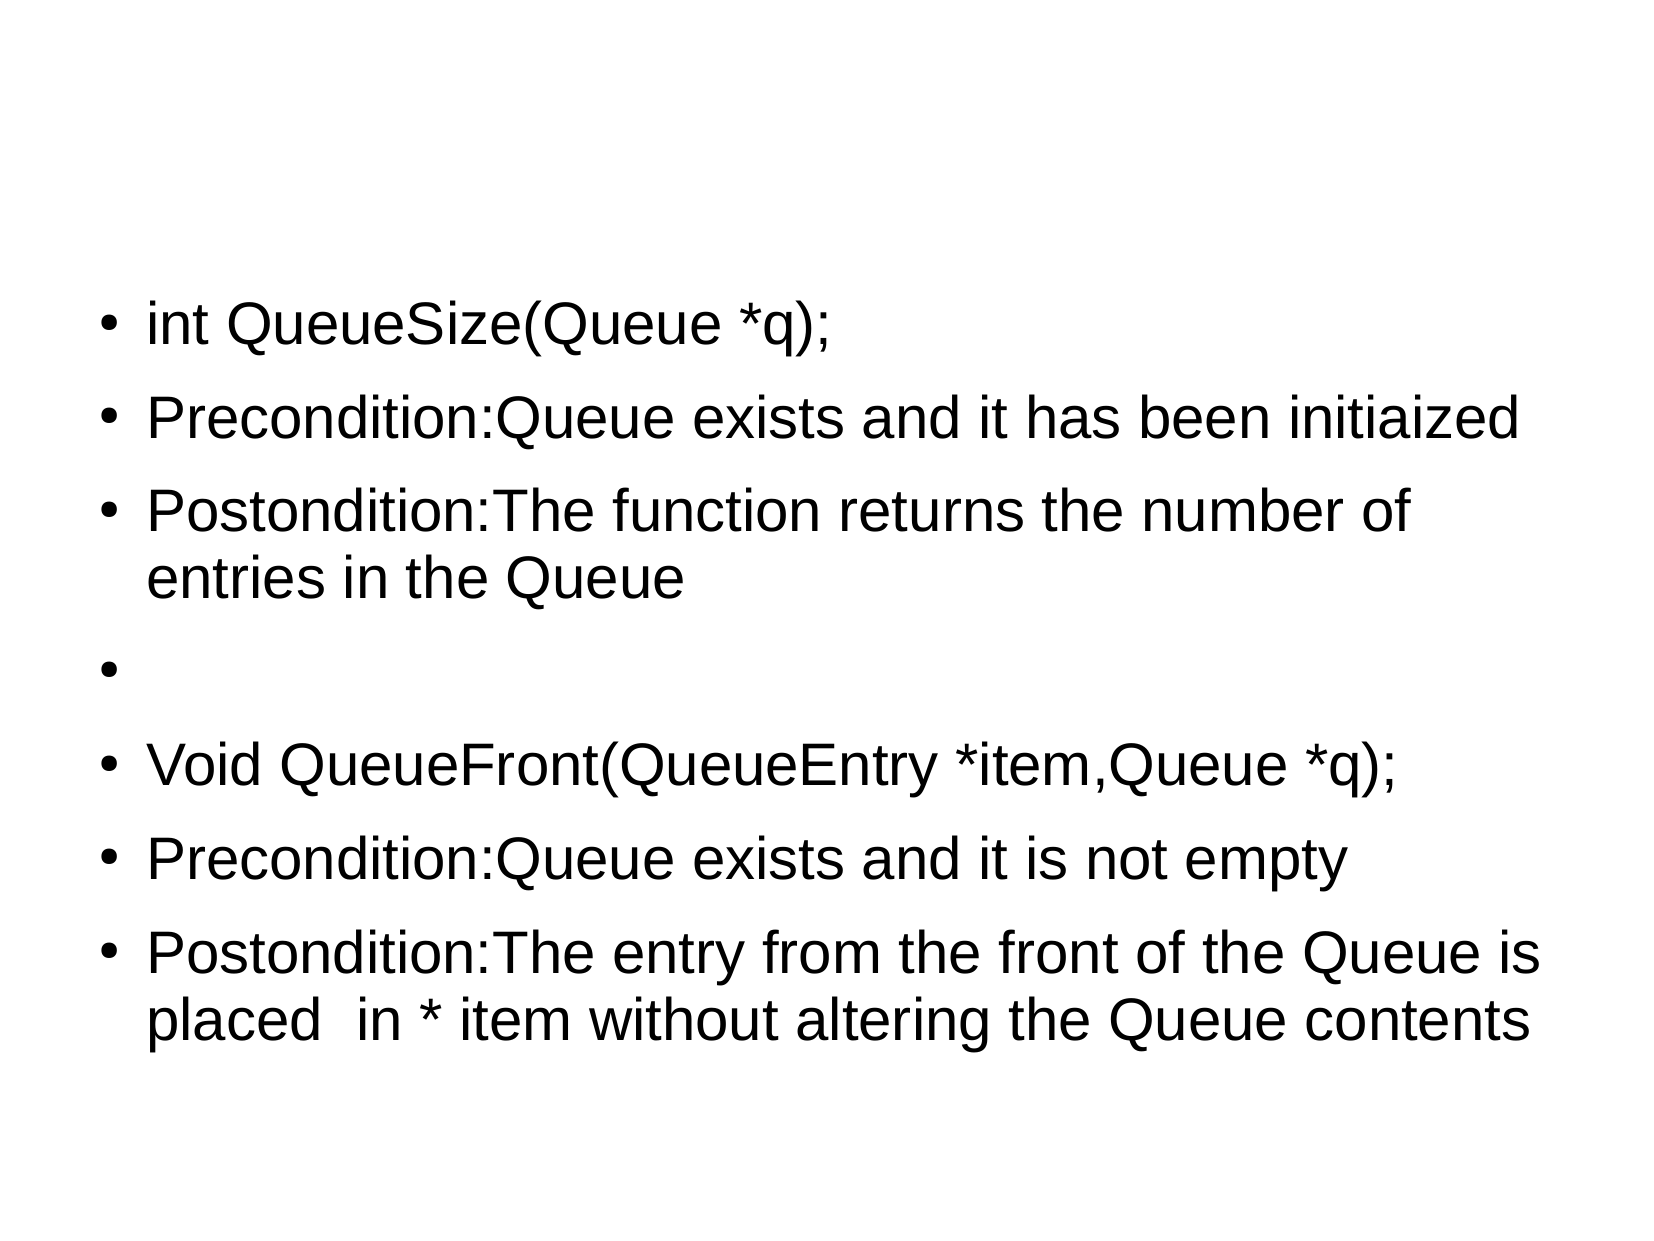

#
int QueueSize(Queue *q);
Precondition:Queue exists and it has been initiaized
Postondition:The function returns the number of entries in the Queue
Void QueueFront(QueueEntry *item,Queue *q);
Precondition:Queue exists and it is not empty
Postondition:The entry from the front of the Queue is placed in * item without altering the Queue contents